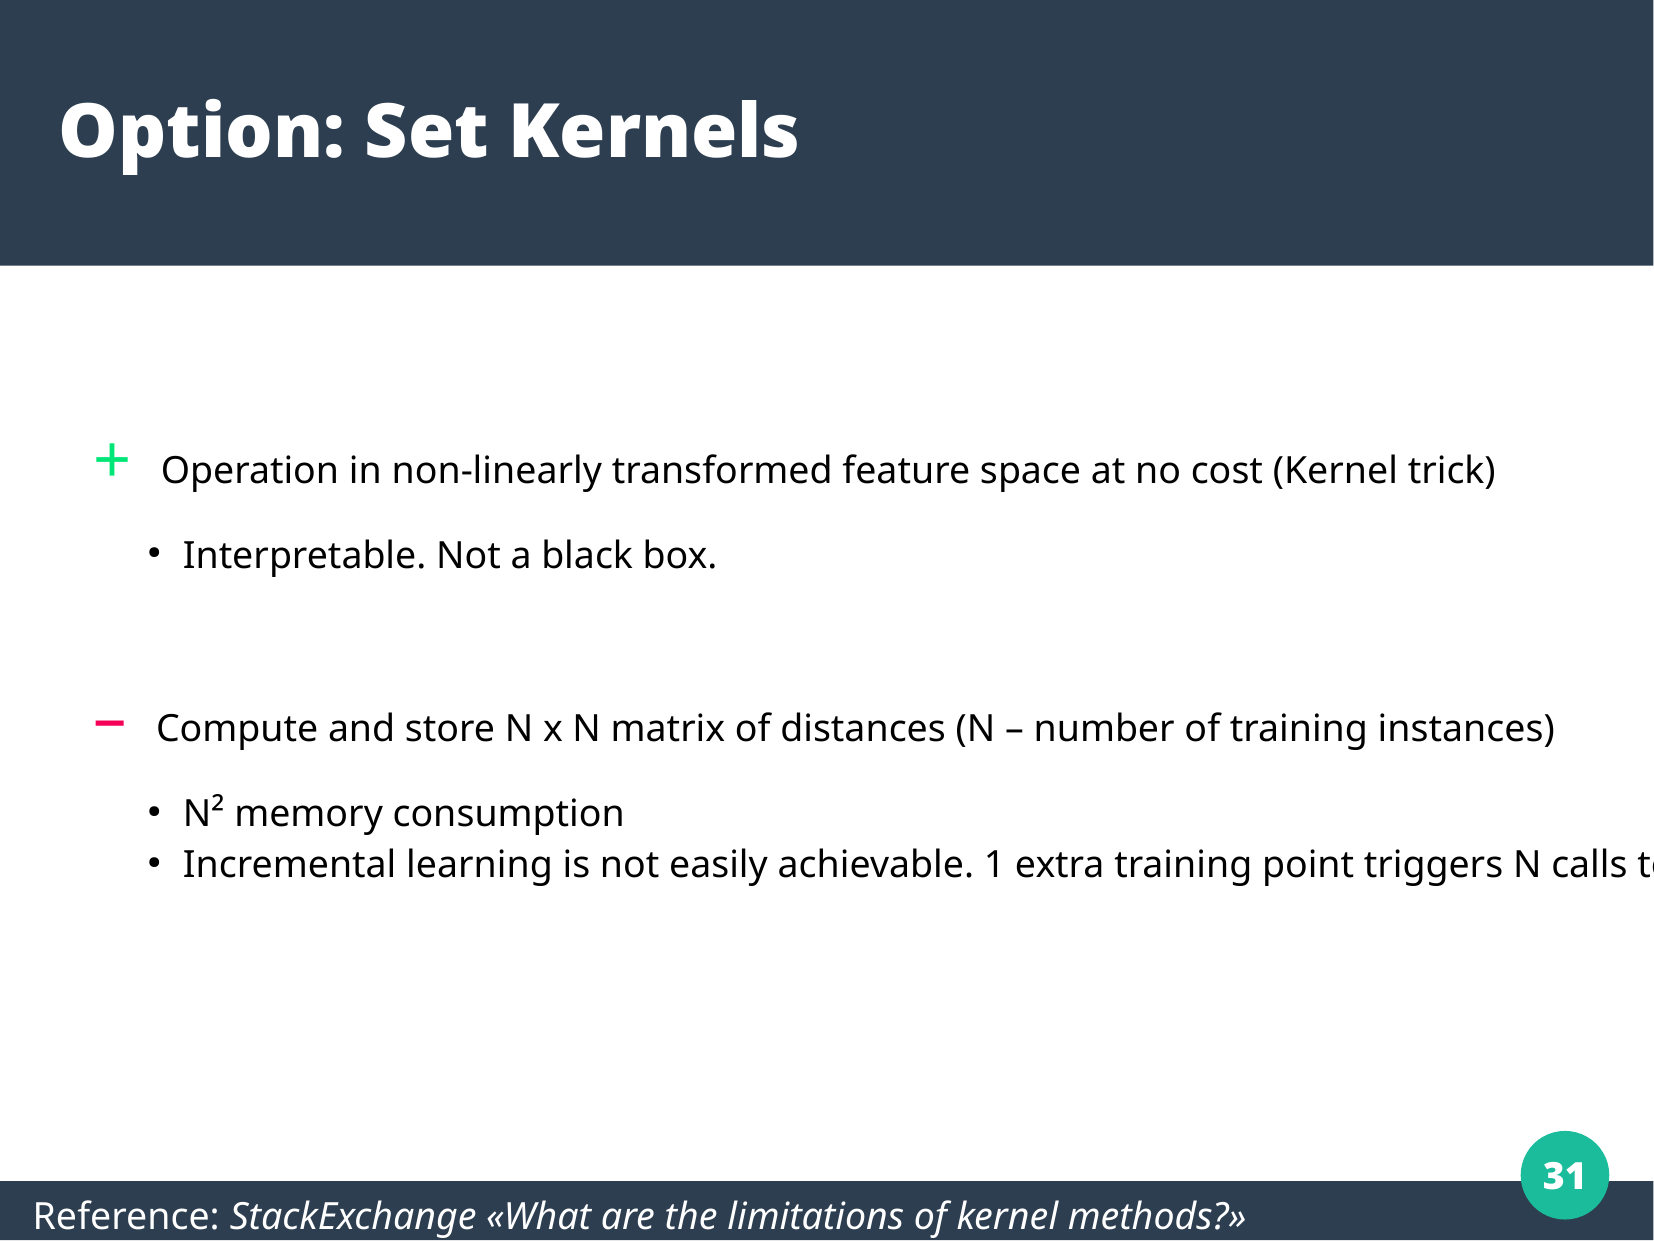

# Option: Set Kernels
+ Operation in non-linearly transformed feature space at no cost (Kernel trick)
Interpretable. Not a black box.
– Compute and store N x N matrix of distances (N – number of training instances)
N² memory consumption
Incremental learning is not easily achievable. 1 extra training point triggers N calls to kernel.
31
Reference: StackExchange «What are the limitations of kernel methods?»